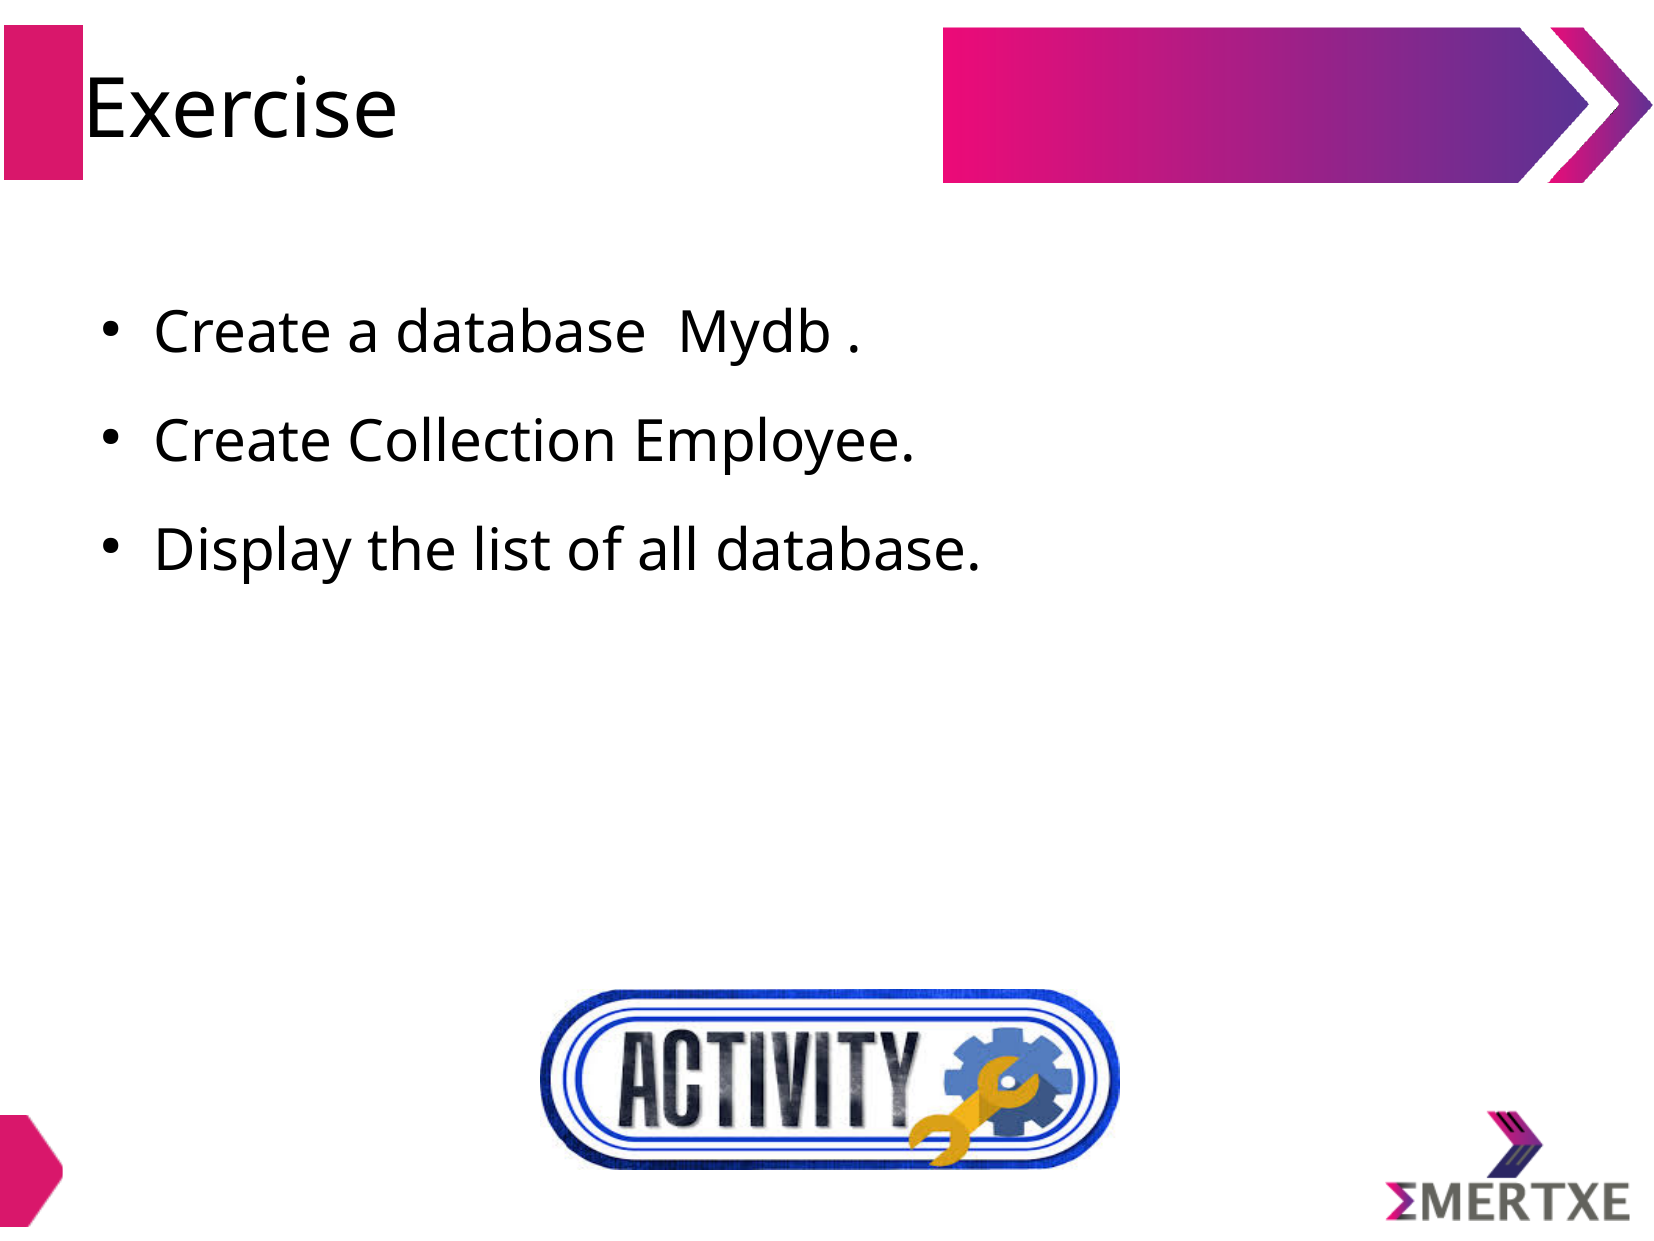

# Exercise
Create a database Mydb .
Create Collection Employee.
Display the list of all database.